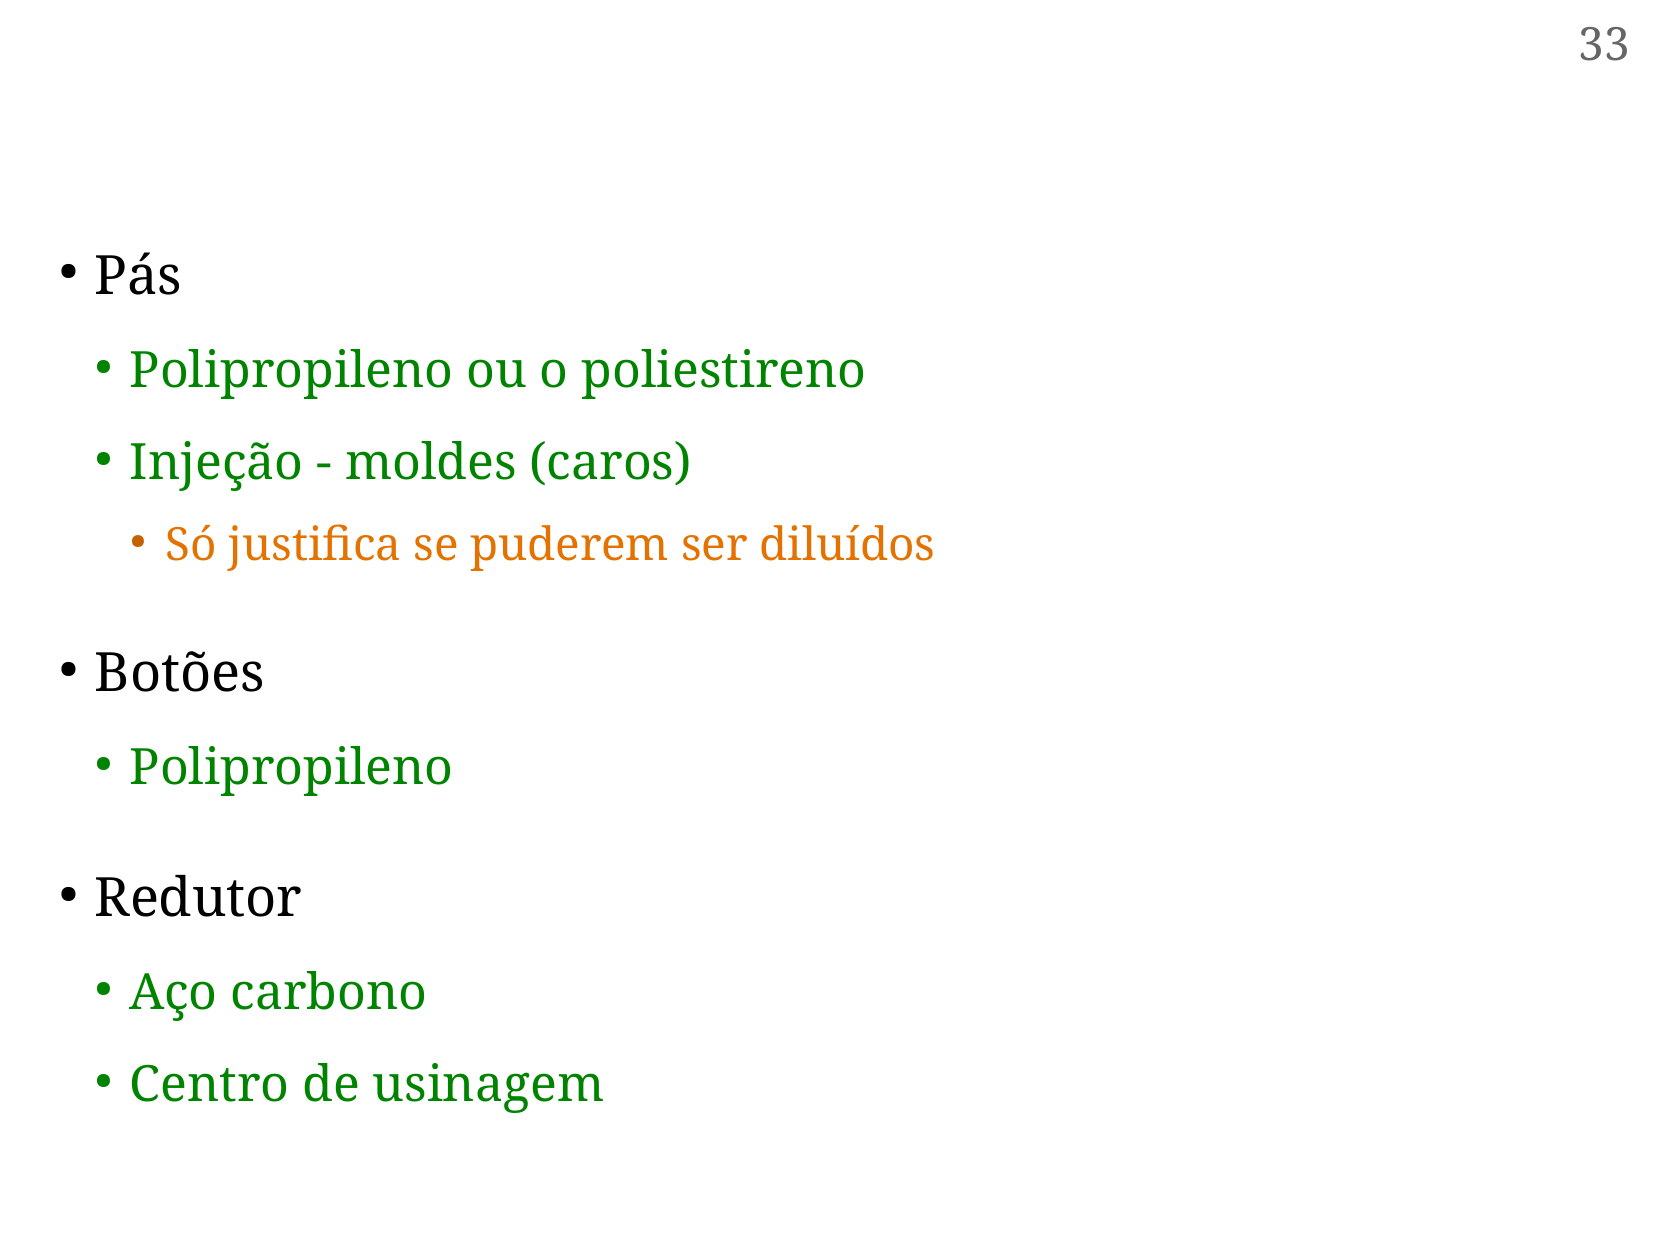

33
#
Pás
Polipropileno ou o poliestireno
Injeção - moldes (caros)
Só justifica se puderem ser diluídos
Botões
Polipropileno
Redutor
Aço carbono
Centro de usinagem